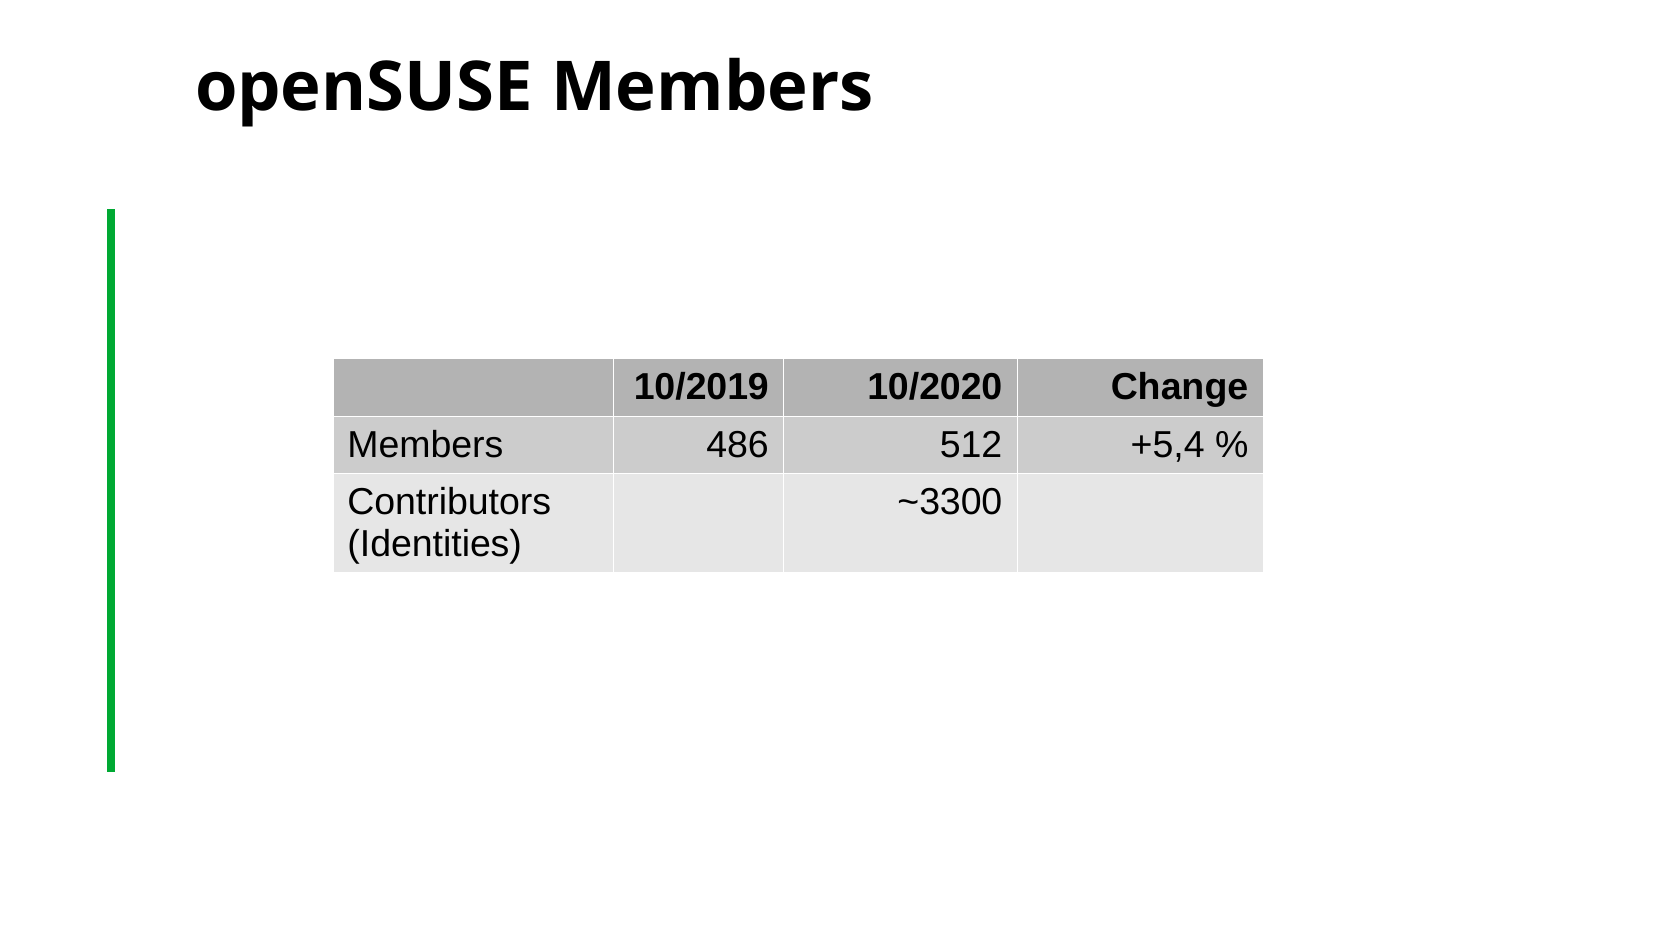

# openSUSE Members
| | 10/2019 | 10/2020 | Change |
| --- | --- | --- | --- |
| Members | 486 | 512 | +5,4 % |
| Contributors (Identities) | | ~3300 | |